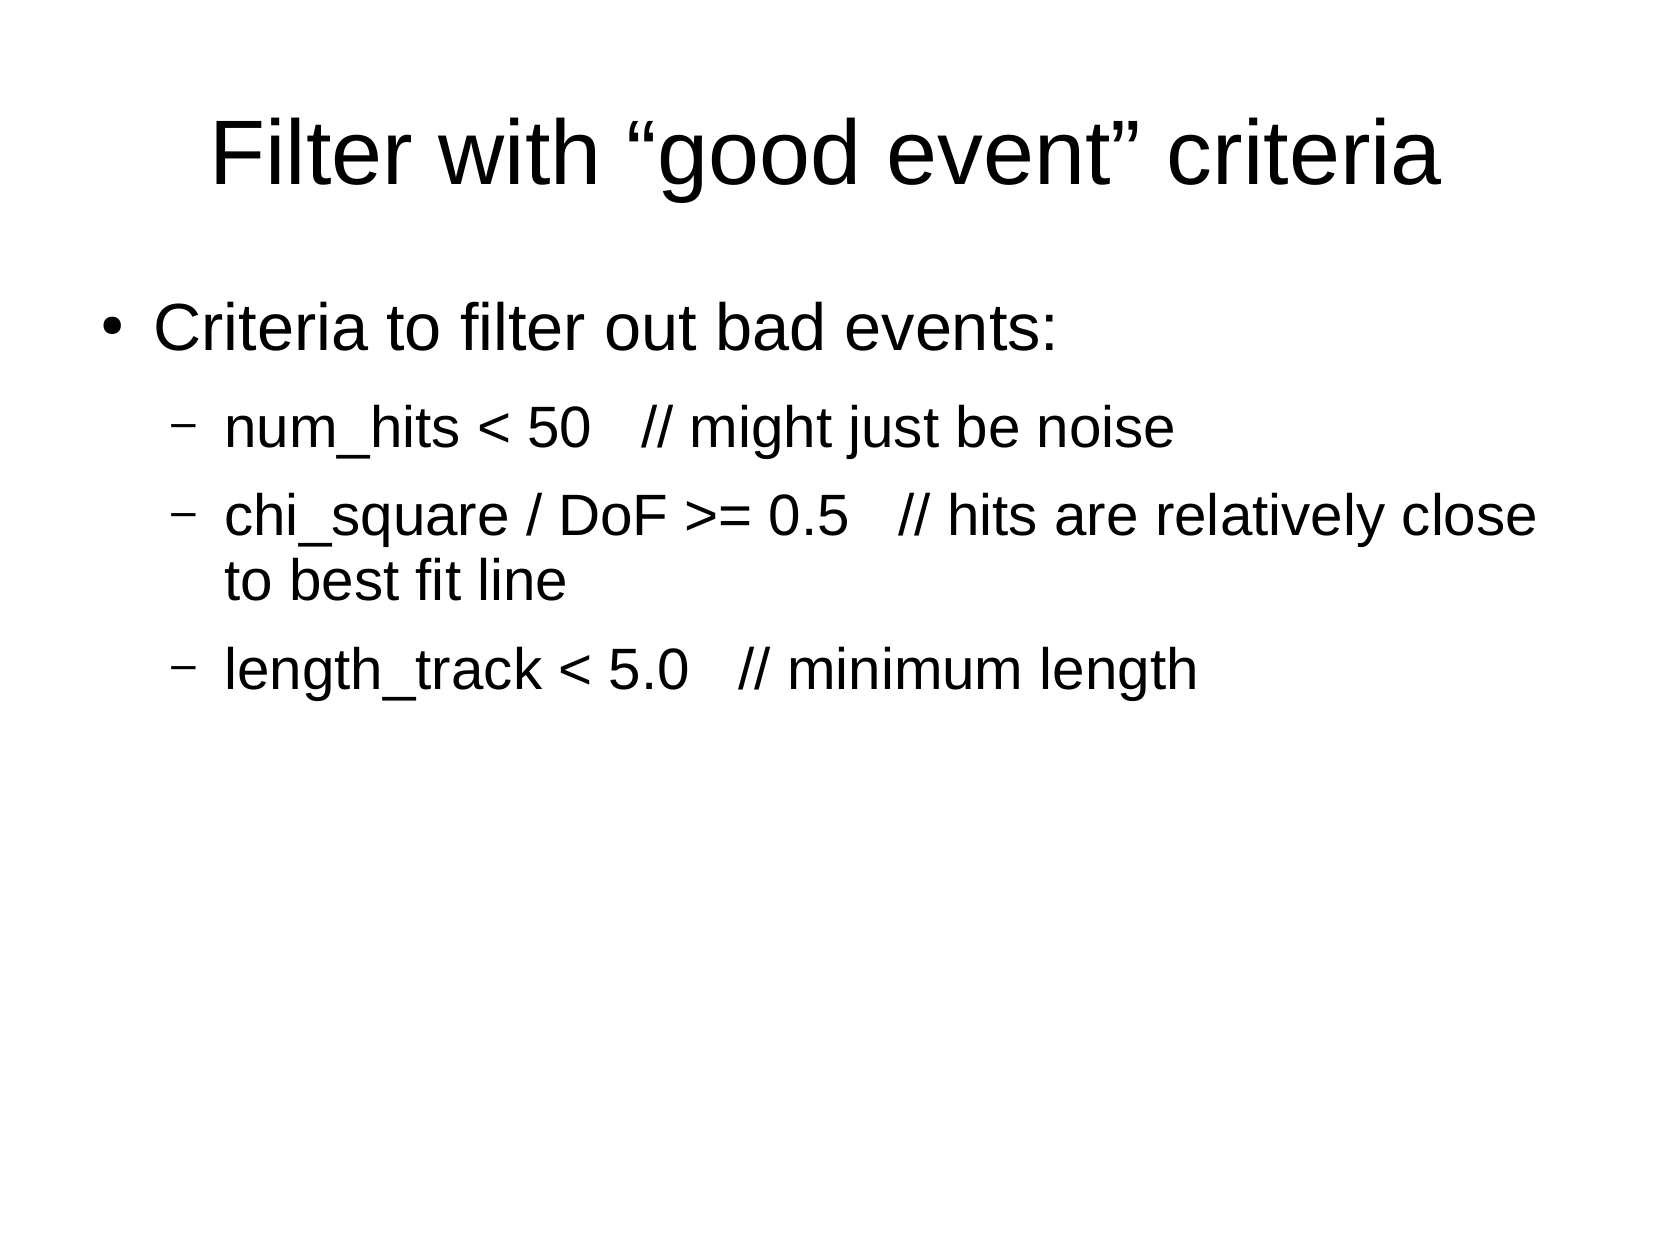

# Filter with “good event” criteria
Criteria to filter out bad events:
num_hits < 50 // might just be noise
chi_square / DoF >= 0.5 // hits are relatively close to best fit line
length_track < 5.0 // minimum length